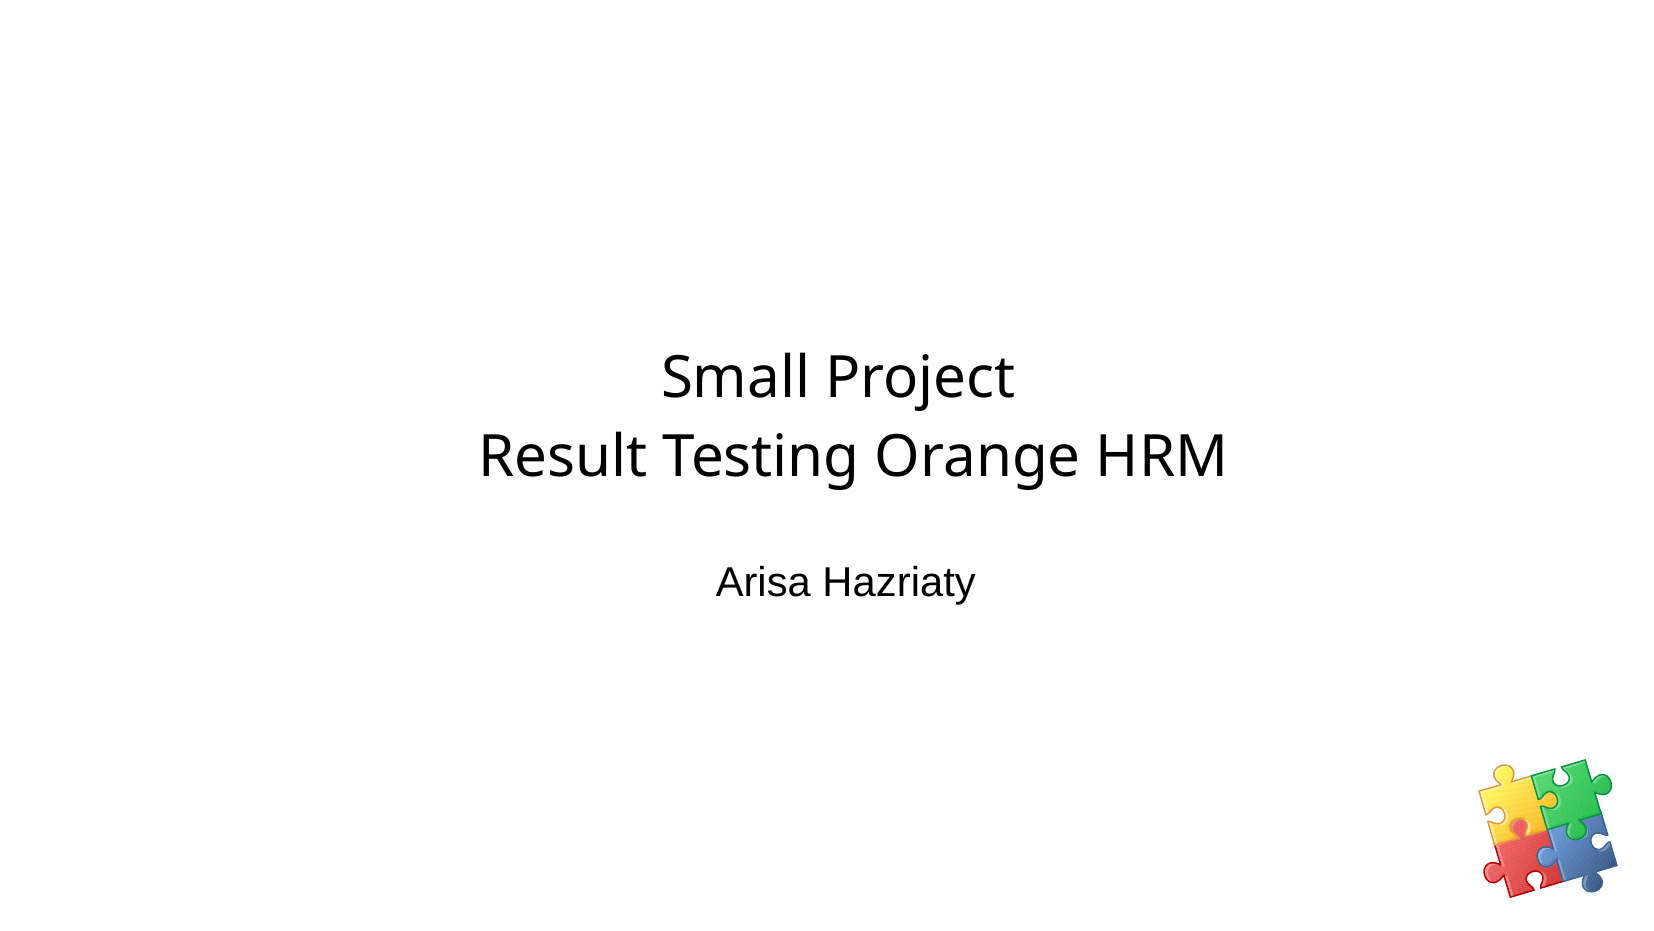

# Small Project Result Testing Orange HRM Arisa Hazriaty